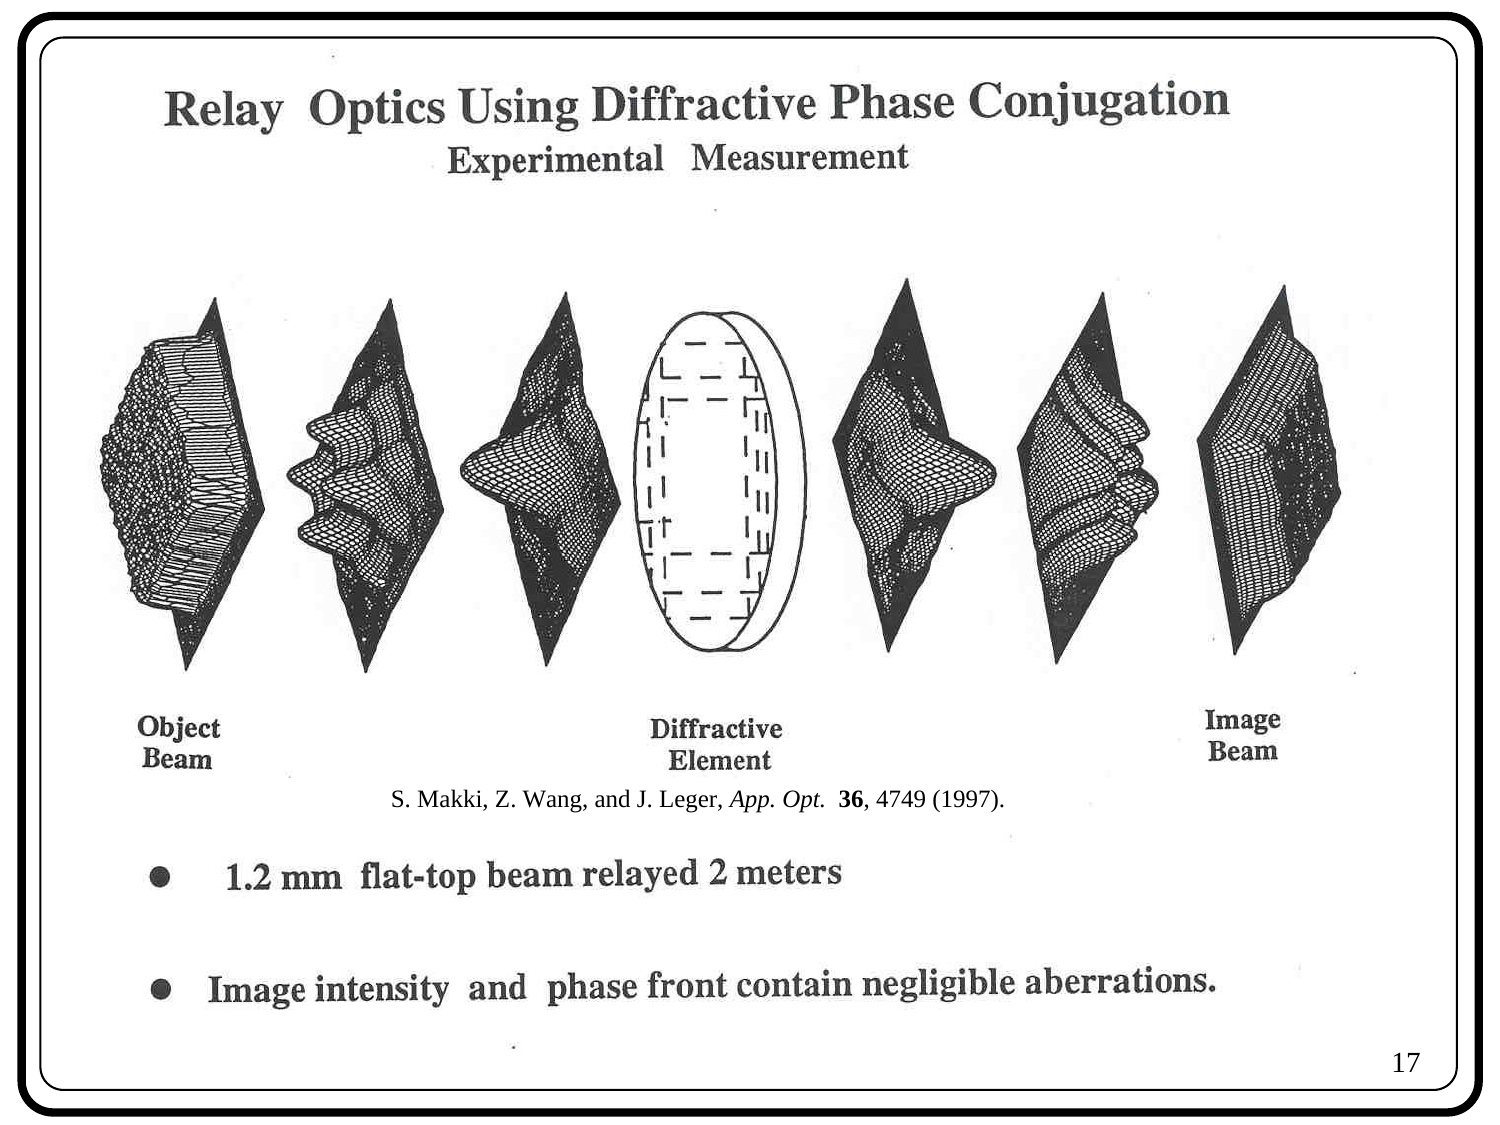

S. Makki, Z. Wang, and J. Leger, App. Opt. 36, 4749 (1997).